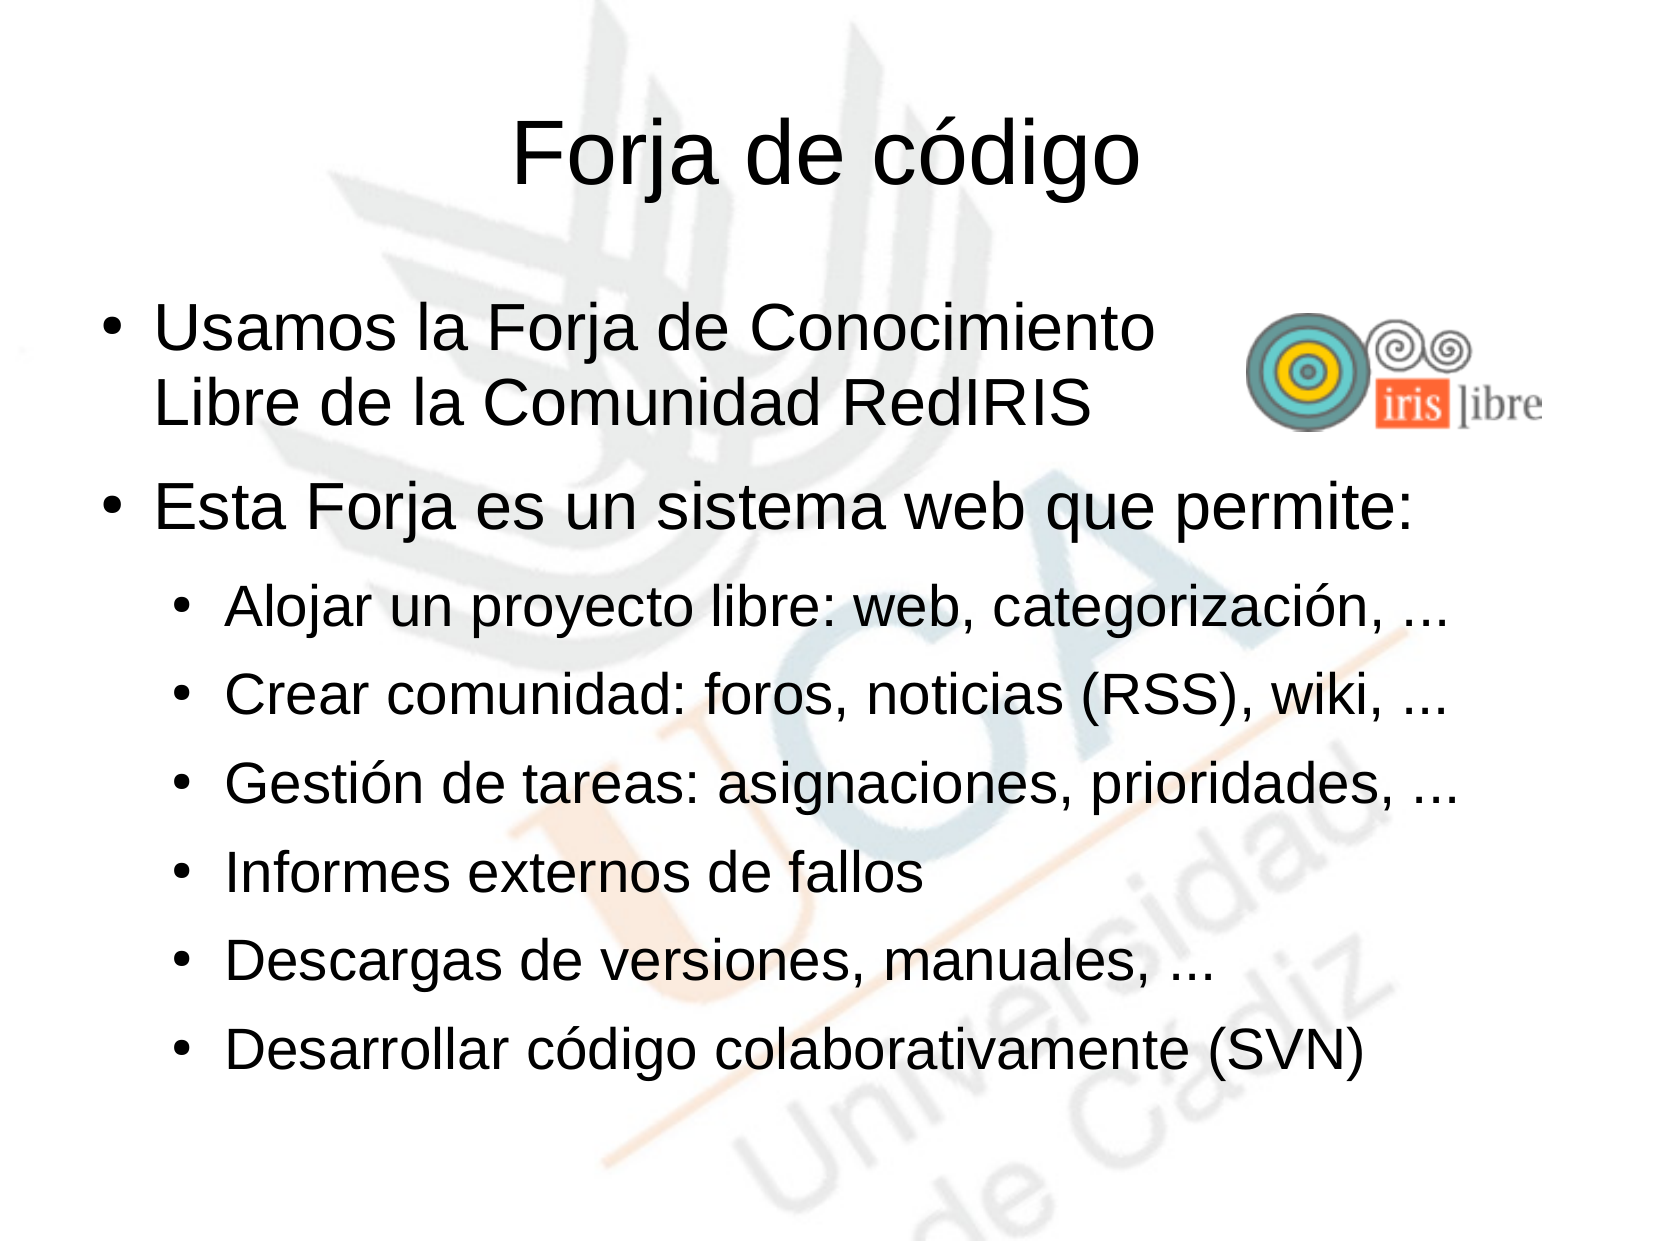

# Forja de código
Usamos la Forja de Conocimiento					Libre de la Comunidad RedIRIS
Esta Forja es un sistema web que permite:
Alojar un proyecto libre: web, categorización, ...
Crear comunidad: foros, noticias (RSS), wiki, ...
Gestión de tareas: asignaciones, prioridades, ...
Informes externos de fallos
Descargas de versiones, manuales, ...
Desarrollar código colaborativamente (SVN)